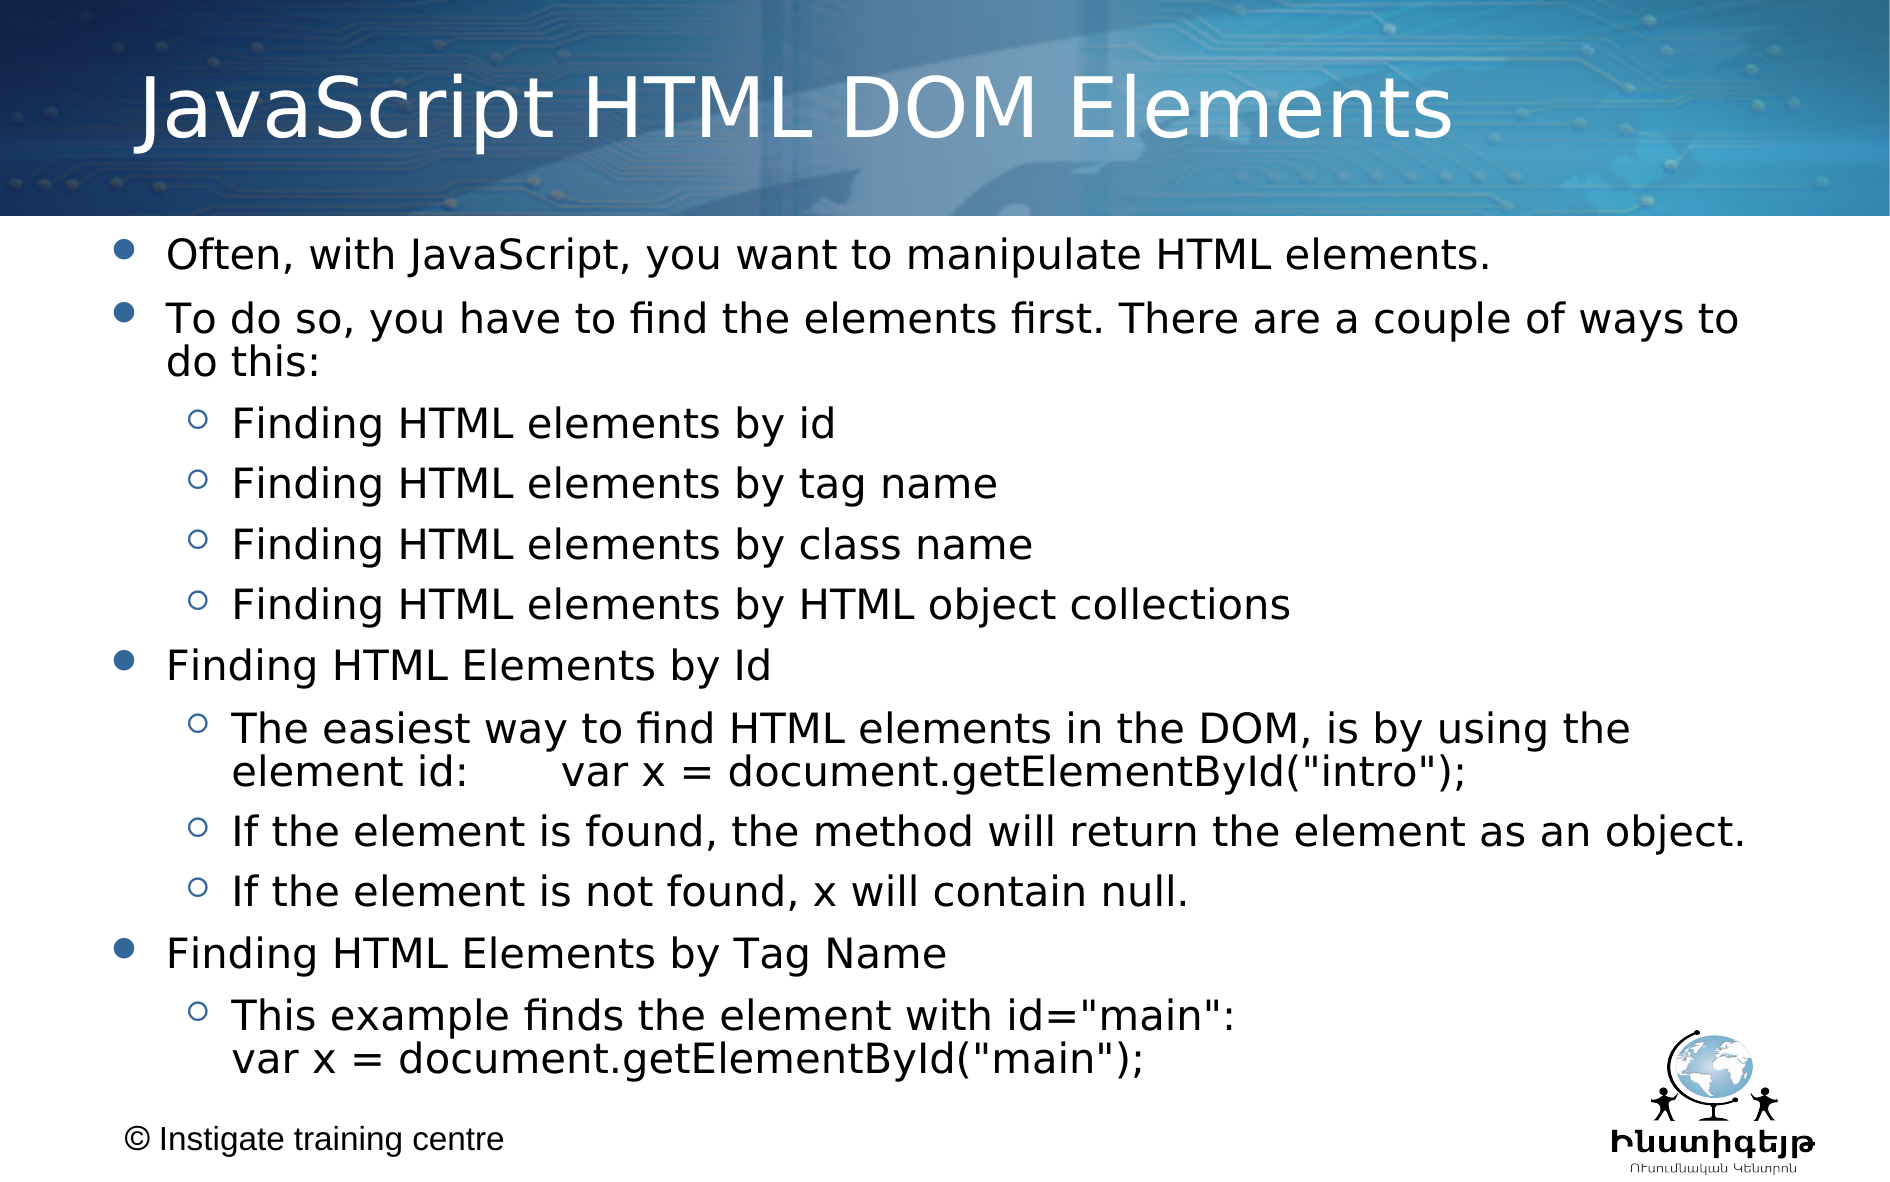

JavaScript HTML DOM Elements
# Often, with JavaScript, you want to manipulate HTML elements.
To do so, you have to find the elements first. There are a couple of ways to do this:
Finding HTML elements by id
Finding HTML elements by tag name
Finding HTML elements by class name
Finding HTML elements by HTML object collections
Finding HTML Elements by Id
The easiest way to find HTML elements in the DOM, is by using the element id:		var x = document.getElementById("intro");
If the element is found, the method will return the element as an object.
If the element is not found, x will contain null.
Finding HTML Elements by Tag Name
This example finds the element with id="main":
var x = document.getElementById("main");